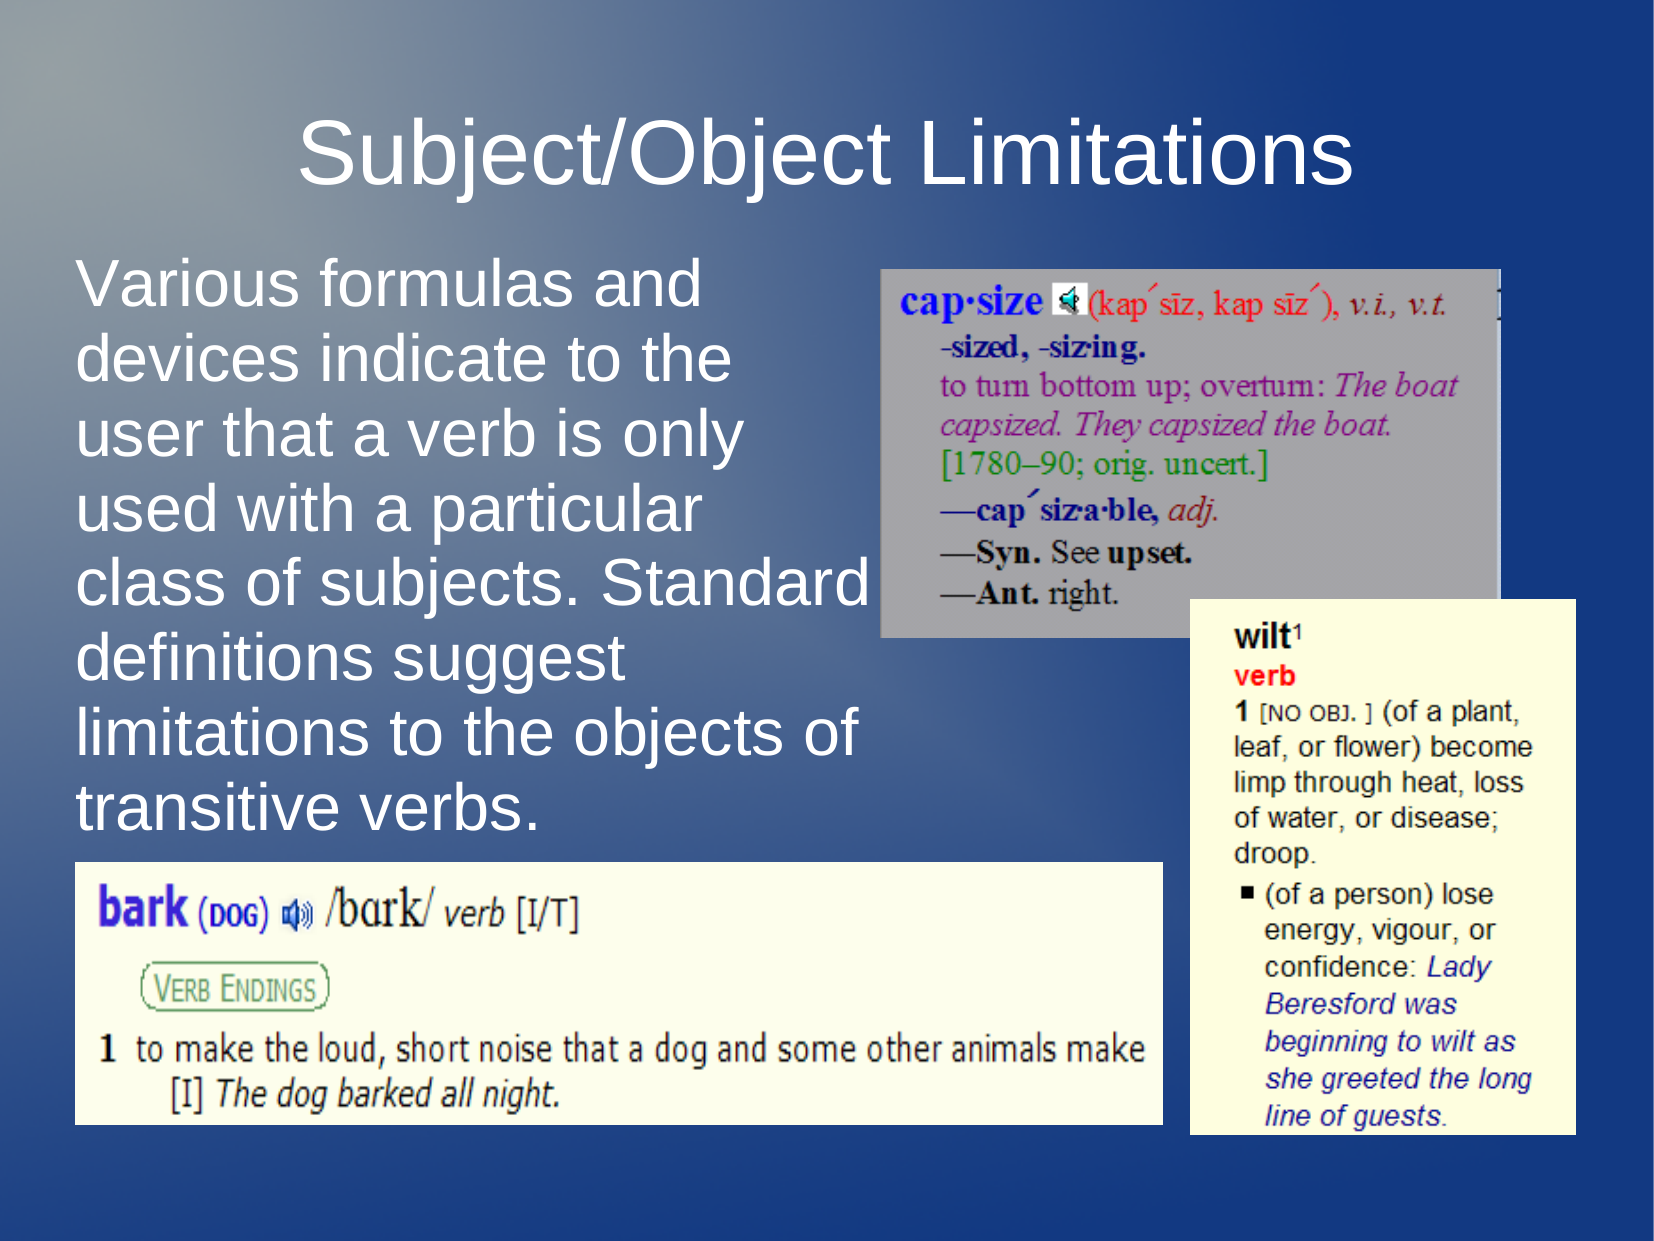

# Subject/Object Limitations
Various formulas and
devices indicate to the
user that a verb is only
used with a particular
class of subjects. Standard definitions suggest
limitations to the objects of transitive verbs.